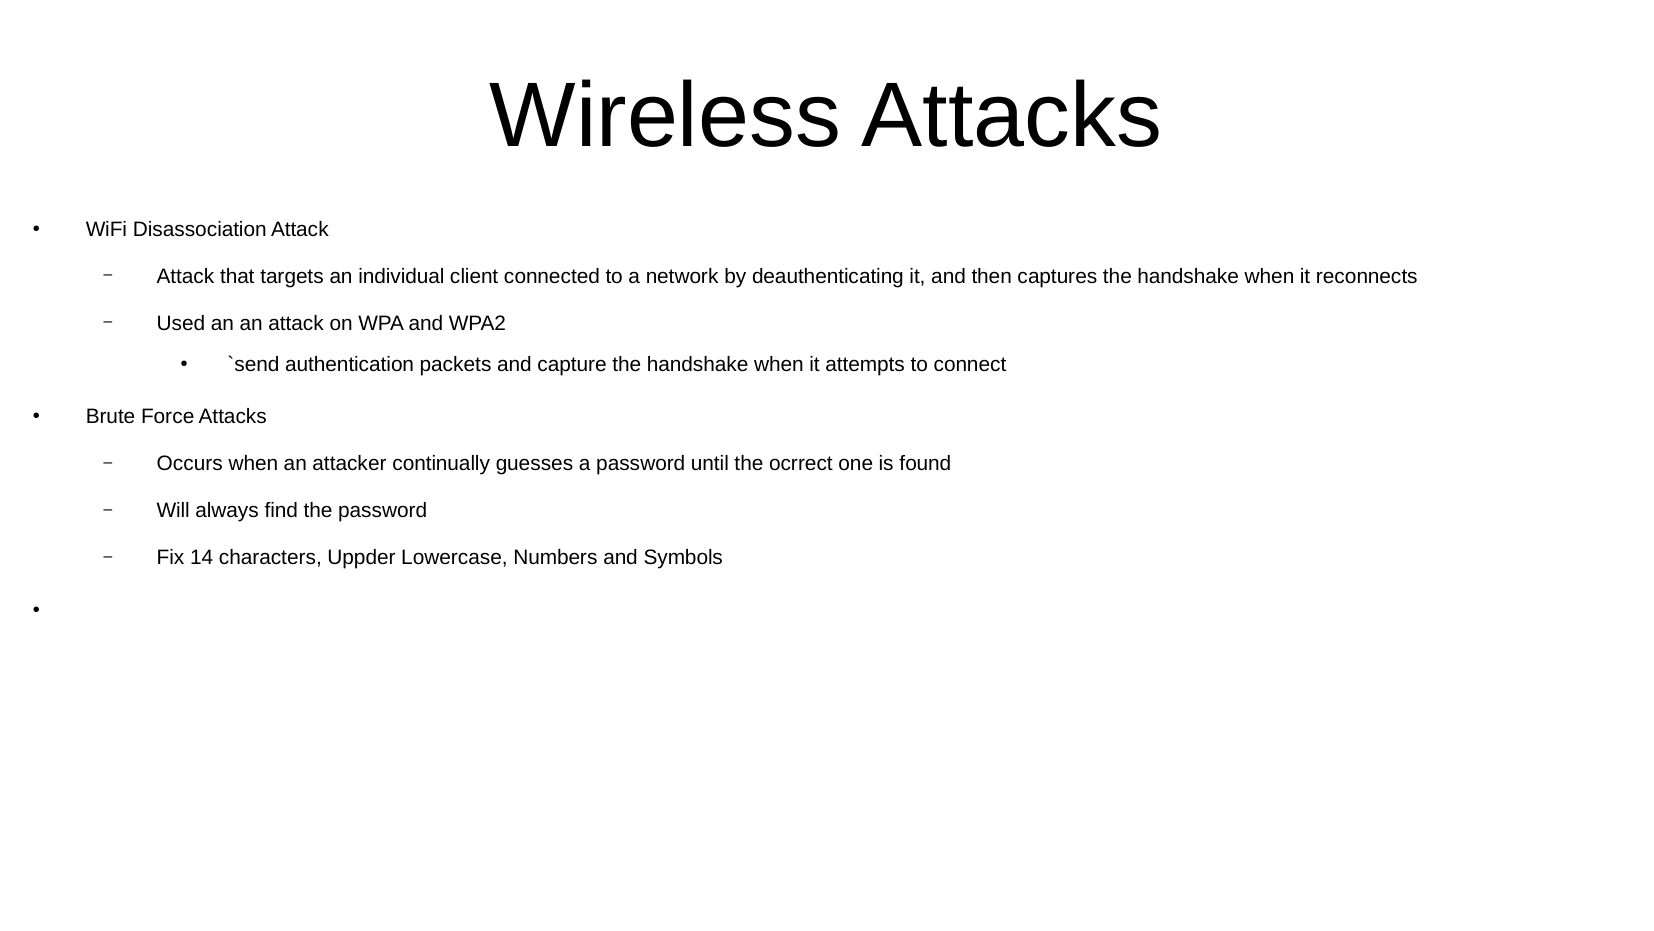

# Wireless Attacks
WiFi Disassociation Attack
Attack that targets an individual client connected to a network by deauthenticating it, and then captures the handshake when it reconnects
Used an an attack on WPA and WPA2
`send authentication packets and capture the handshake when it attempts to connect
Brute Force Attacks
Occurs when an attacker continually guesses a password until the ocrrect one is found
Will always find the password
Fix 14 characters, Uppder Lowercase, Numbers and Symbols